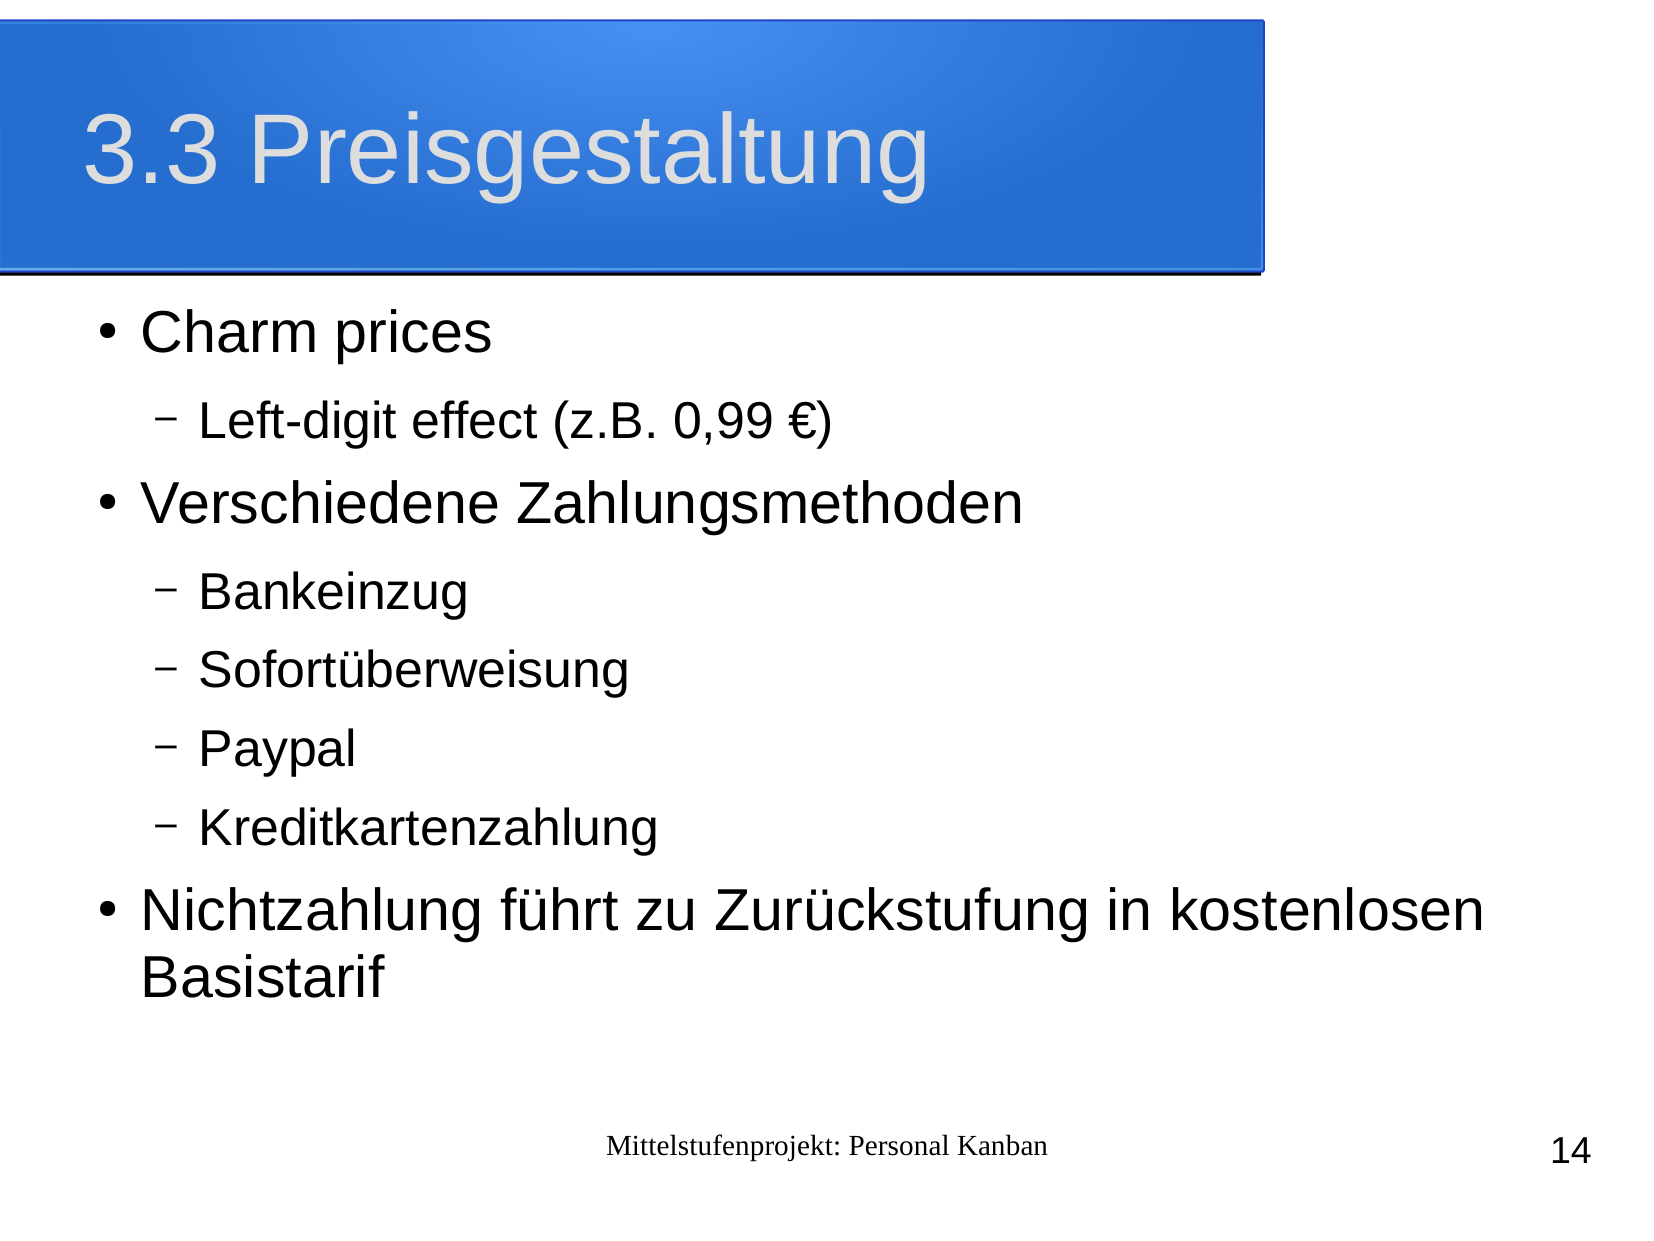

# 3.3 Preisgestaltung
Charm prices
Left-digit effect (z.B. 0,99 €)
Verschiedene Zahlungsmethoden
Bankeinzug
Sofortüberweisung
Paypal
Kreditkartenzahlung
Nichtzahlung führt zu Zurückstufung in kostenlosen Basistarif
14
Mittelstufenprojekt: Personal Kanban